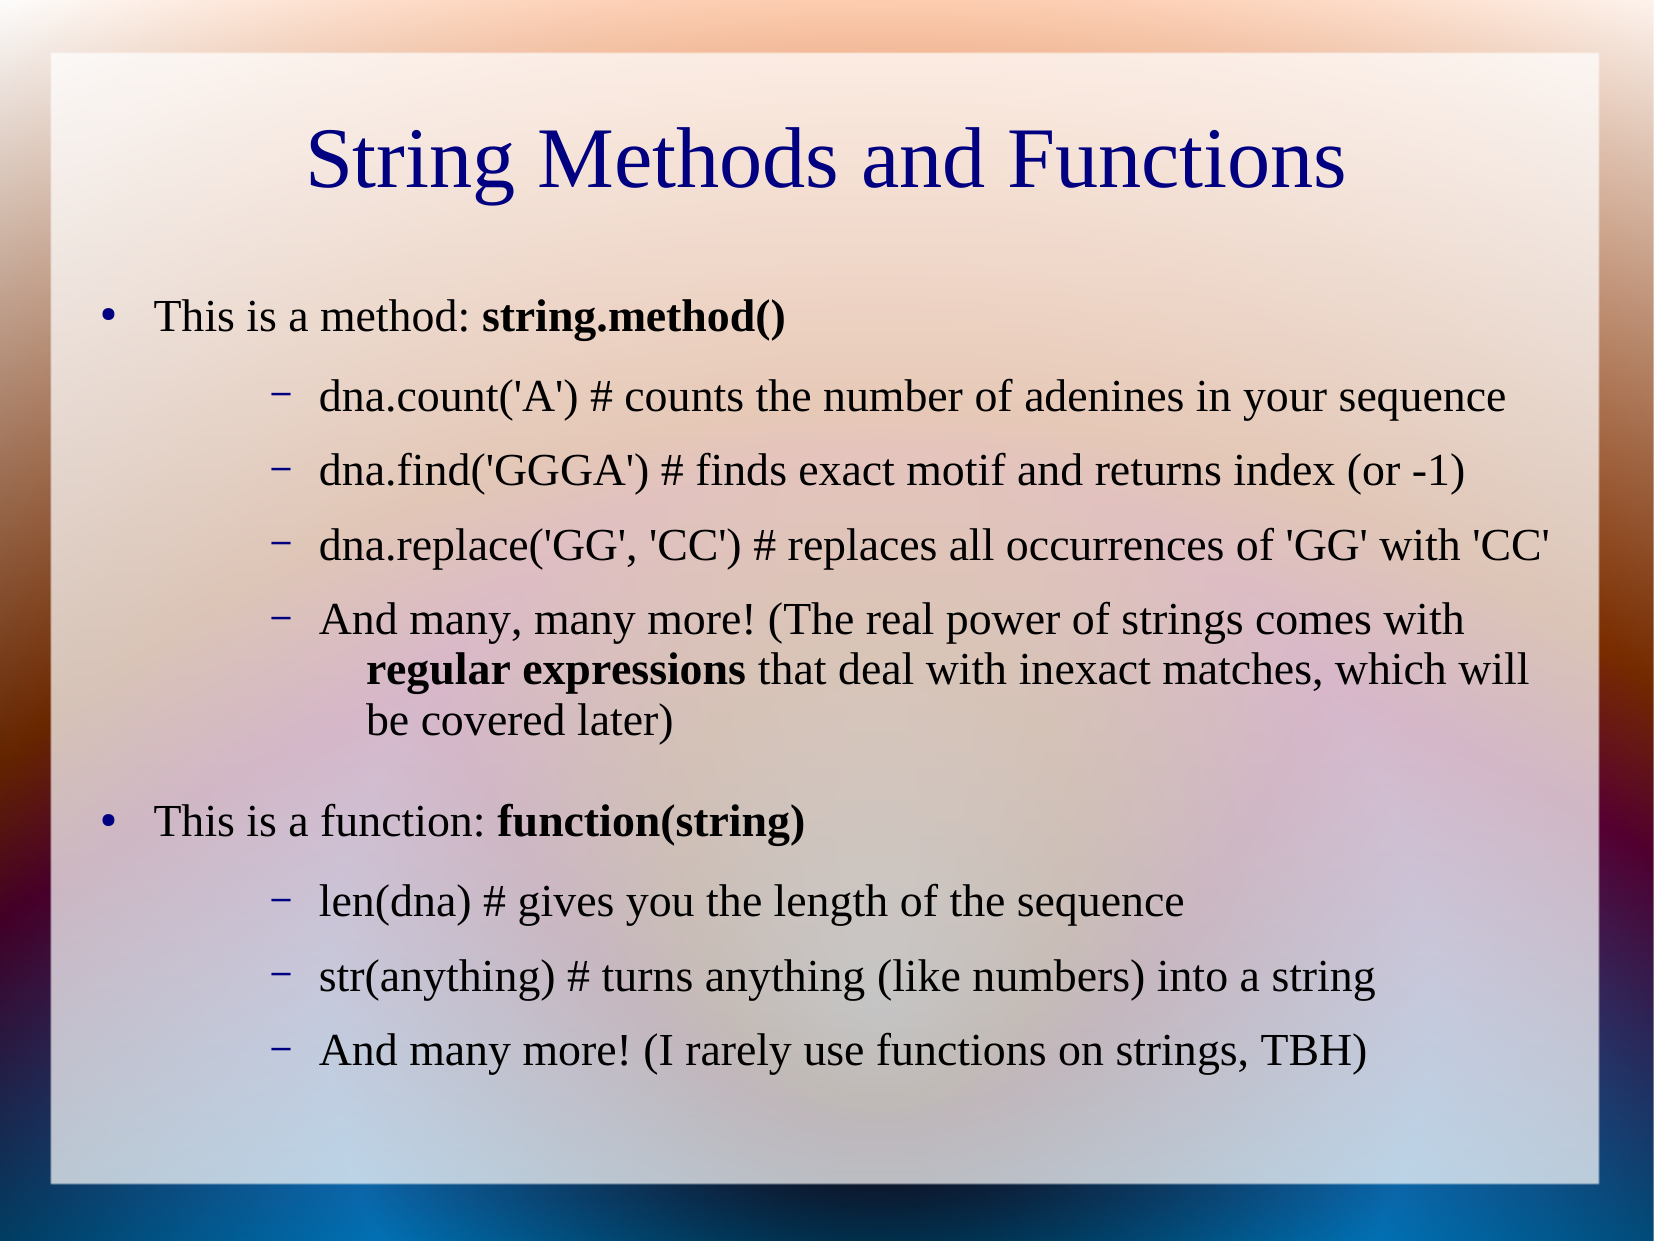

# String Methods and Functions
This is a method: string.method()
dna.count('A') # counts the number of adenines in your sequence
dna.find('GGGA') # finds exact motif and returns index (or -1)
dna.replace('GG', 'CC') # replaces all occurrences of 'GG' with 'CC'
And many, many more! (The real power of strings comes with regular expressions that deal with inexact matches, which will be covered later)
This is a function: function(string)
len(dna) # gives you the length of the sequence
str(anything) # turns anything (like numbers) into a string
And many more! (I rarely use functions on strings, TBH)